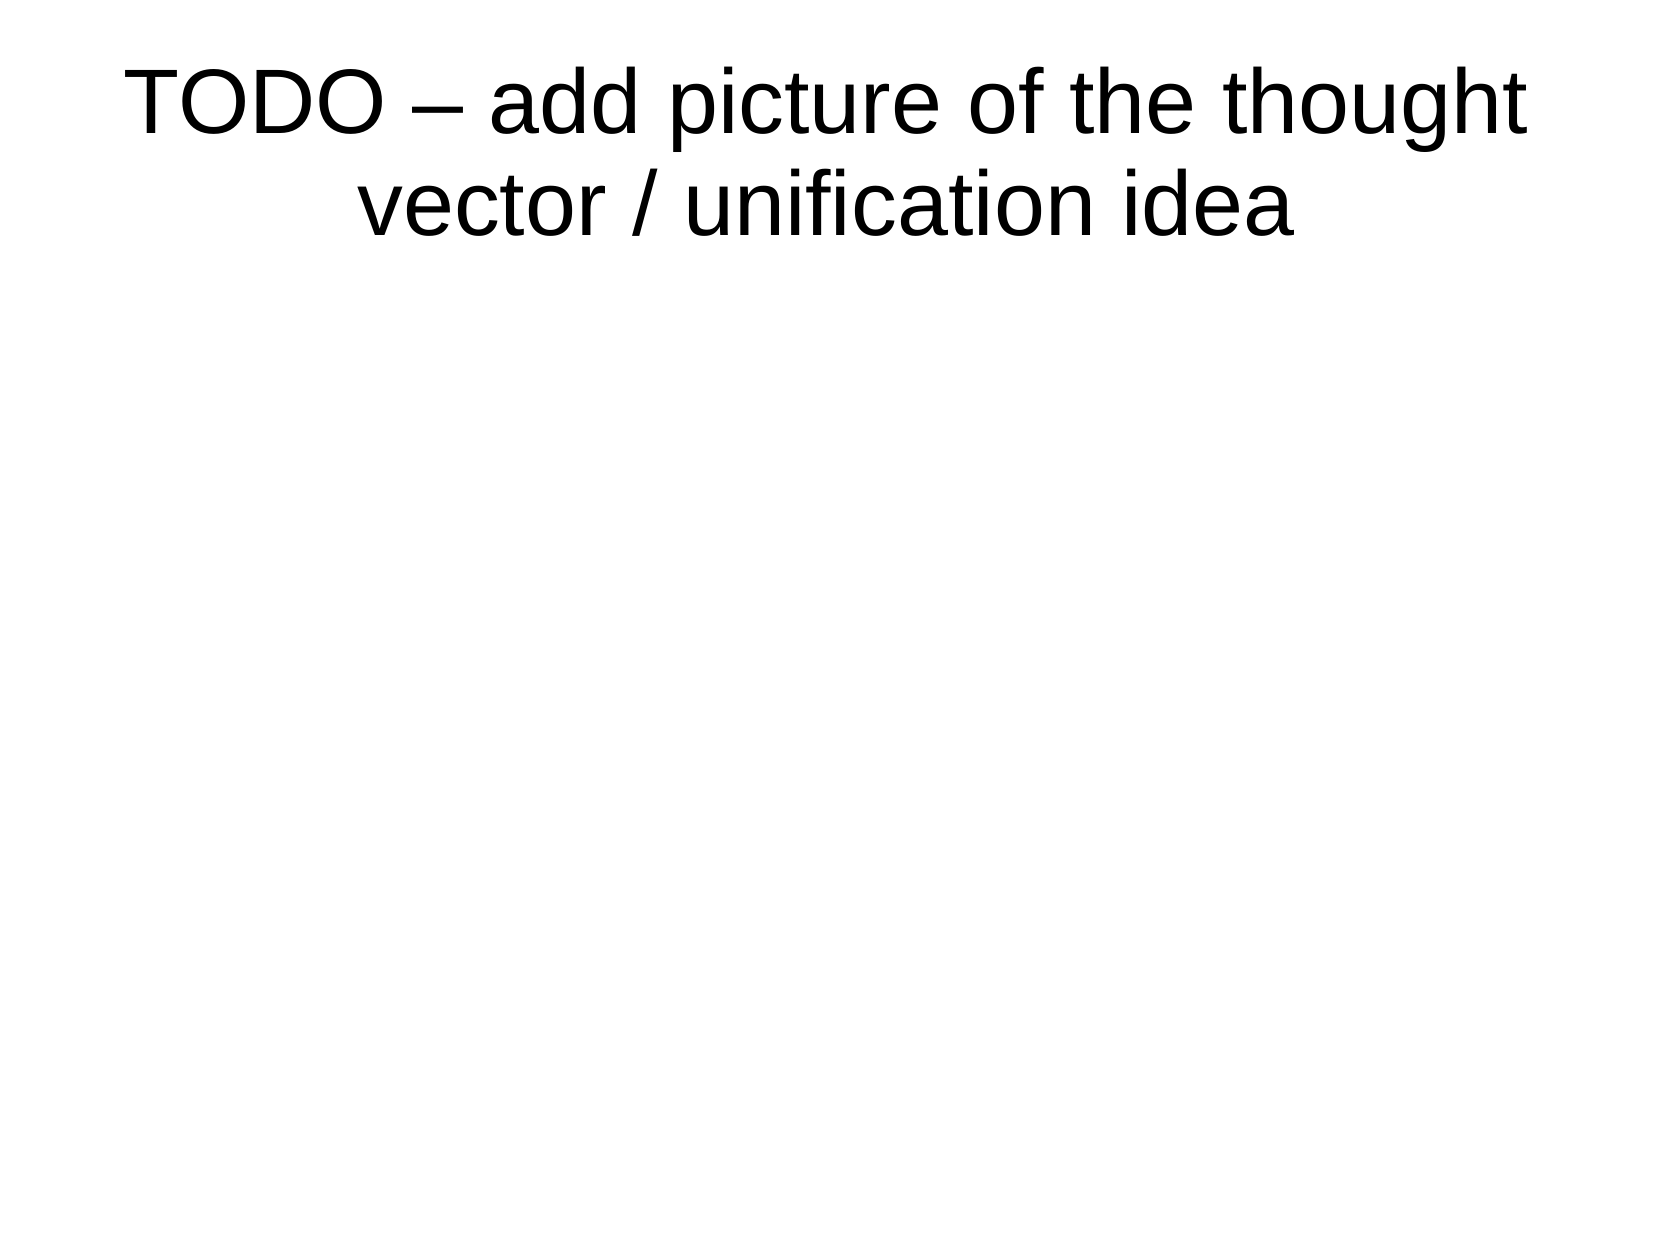

# TODO – add picture of the thought vector / unification idea